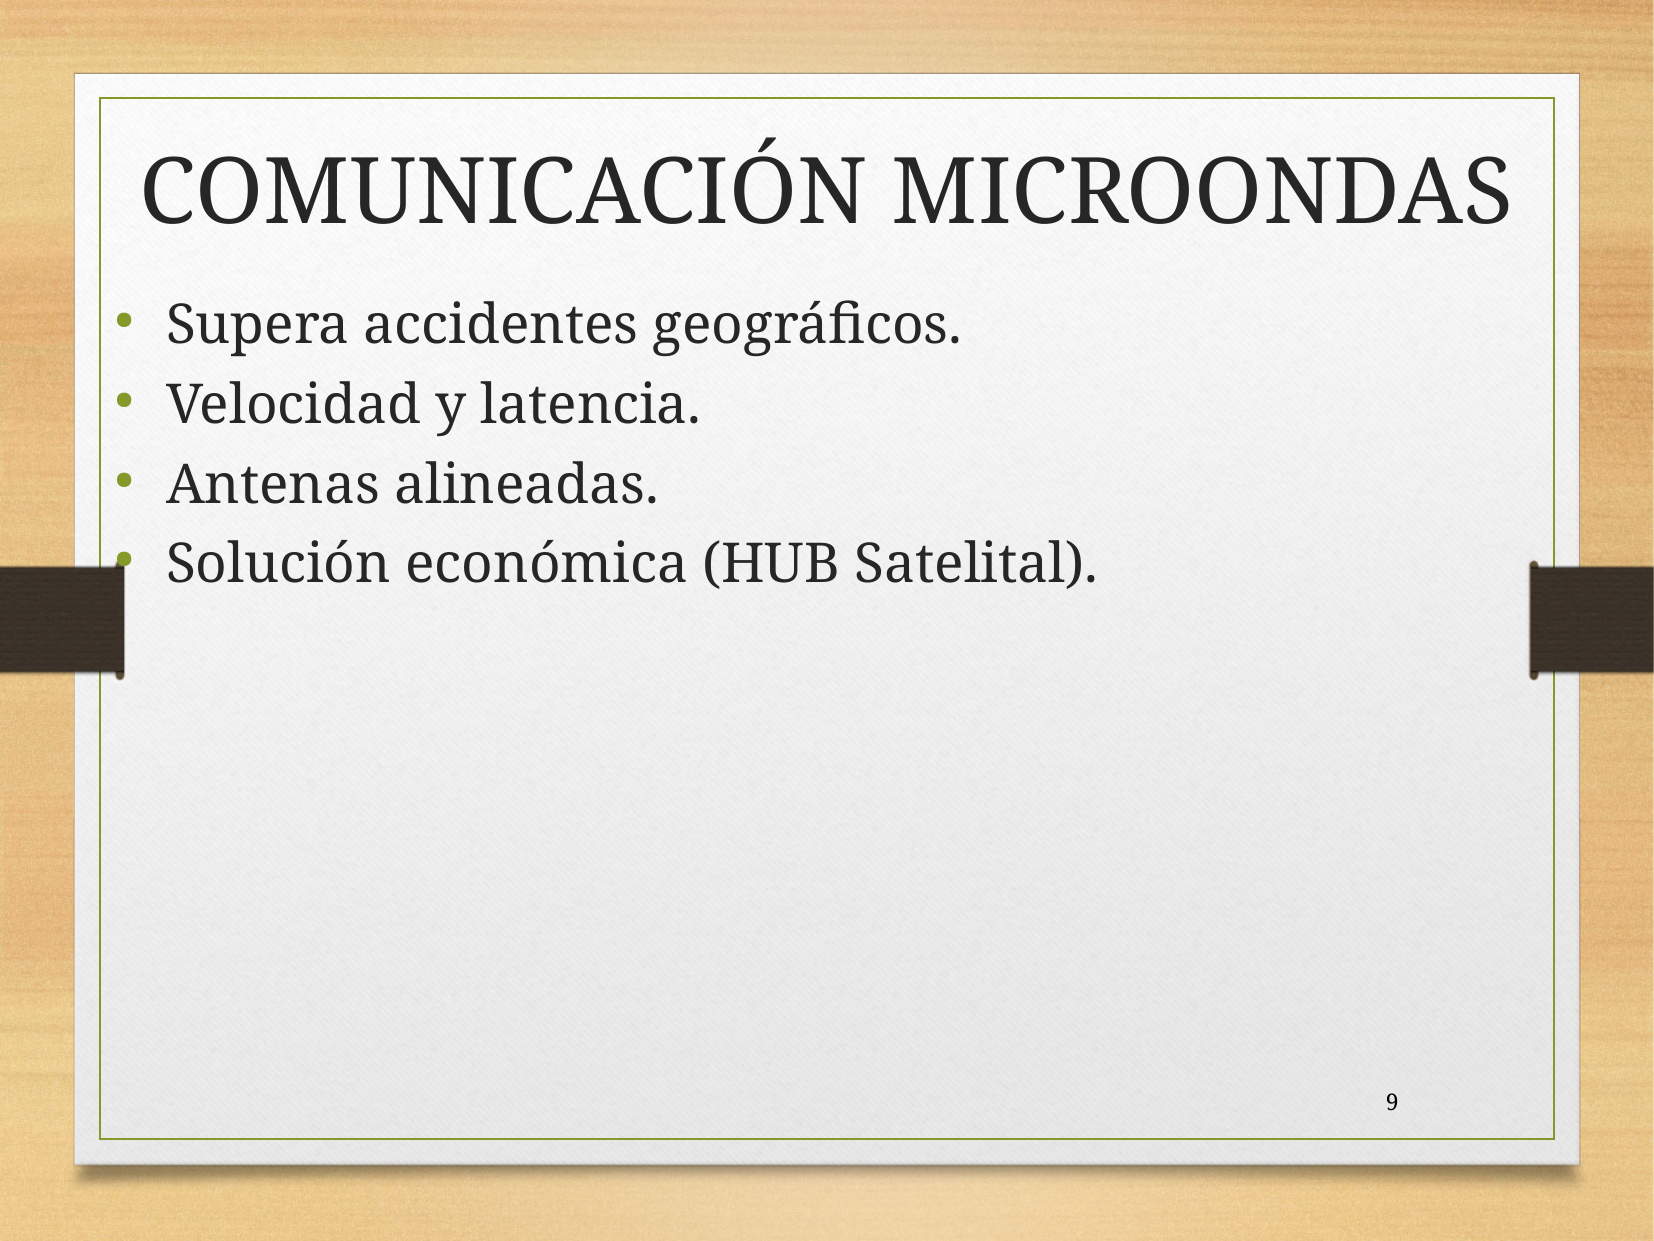

# COMUNICACIÓN MICROONDAS
Supera accidentes geográficos.
Velocidad y latencia.
Antenas alineadas.
Solución económica (HUB Satelital).